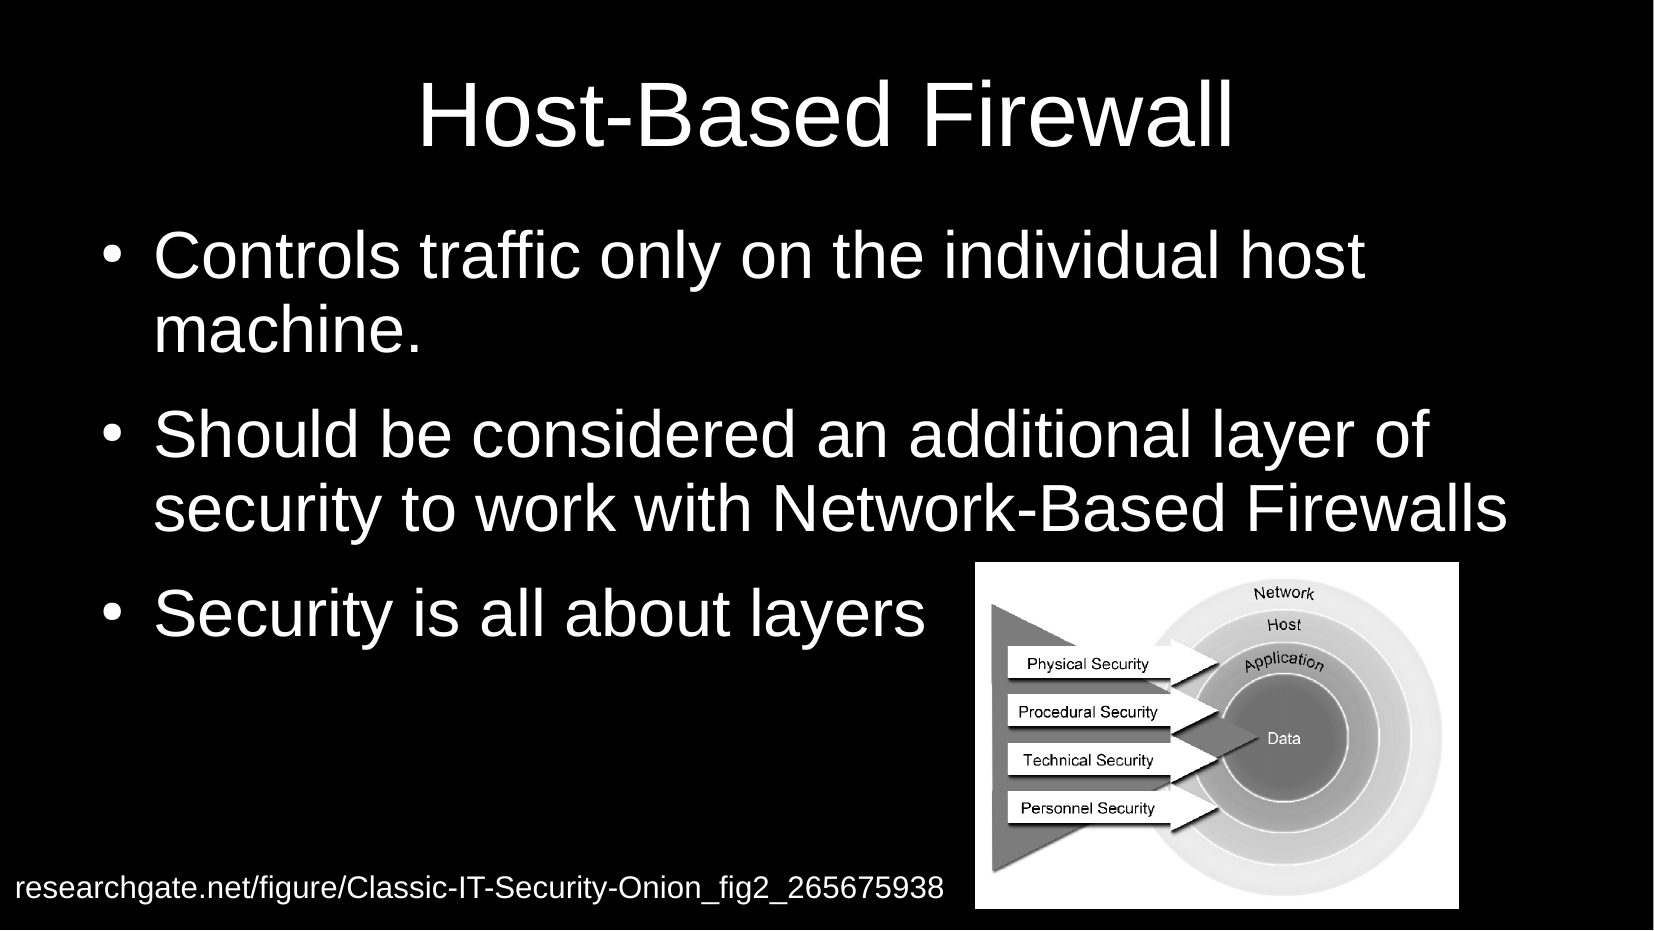

# Host-Based Firewall
Controls traffic only on the individual host machine.
Should be considered an additional layer of security to work with Network-Based Firewalls
Security is all about layers
researchgate.net/figure/Classic-IT-Security-Onion_fig2_265675938